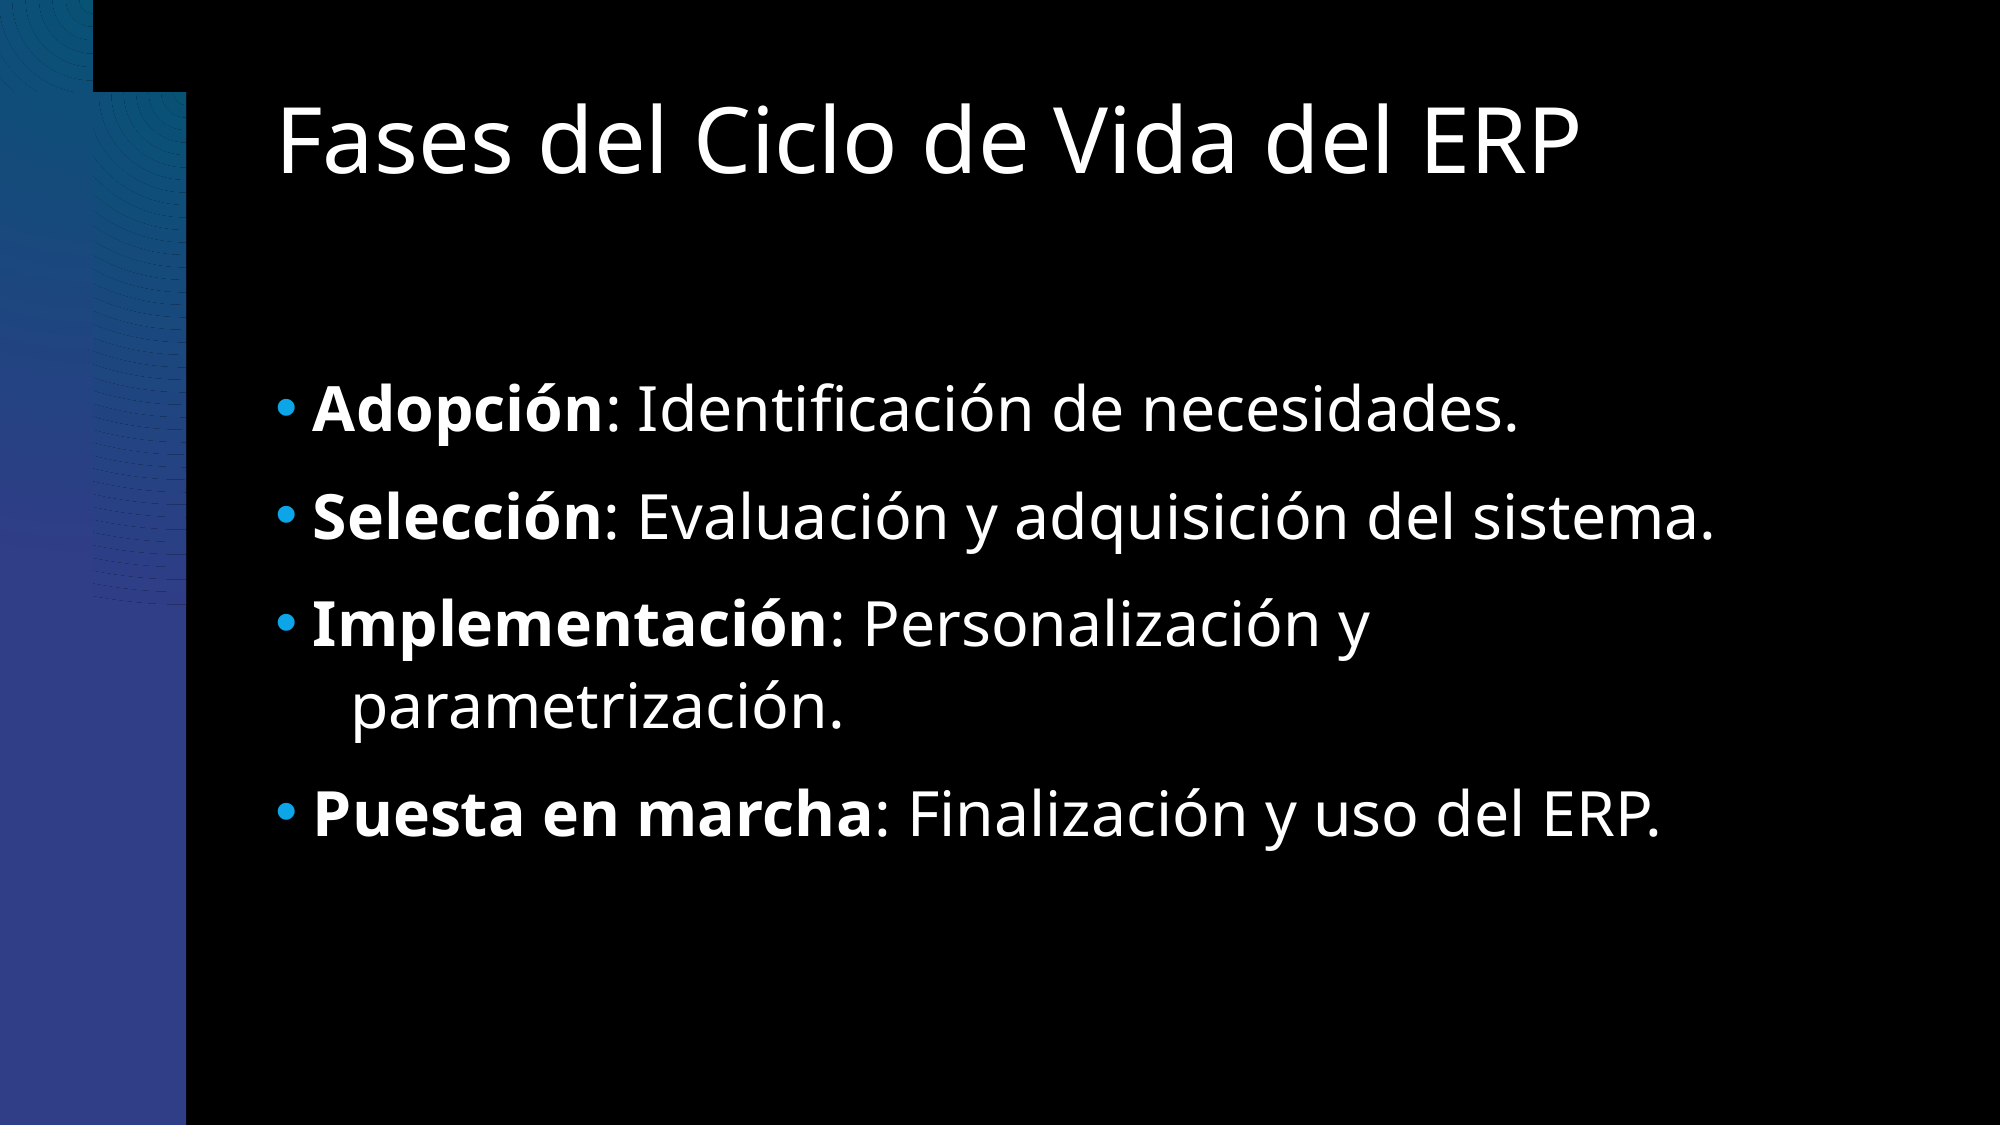

# Fases del Ciclo de Vida del ERP
Adopción: Identificación de necesidades.
Selección: Evaluación y adquisición del sistema.
Implementación: Personalización y parametrización.
Puesta en marcha: Finalización y uso del ERP.